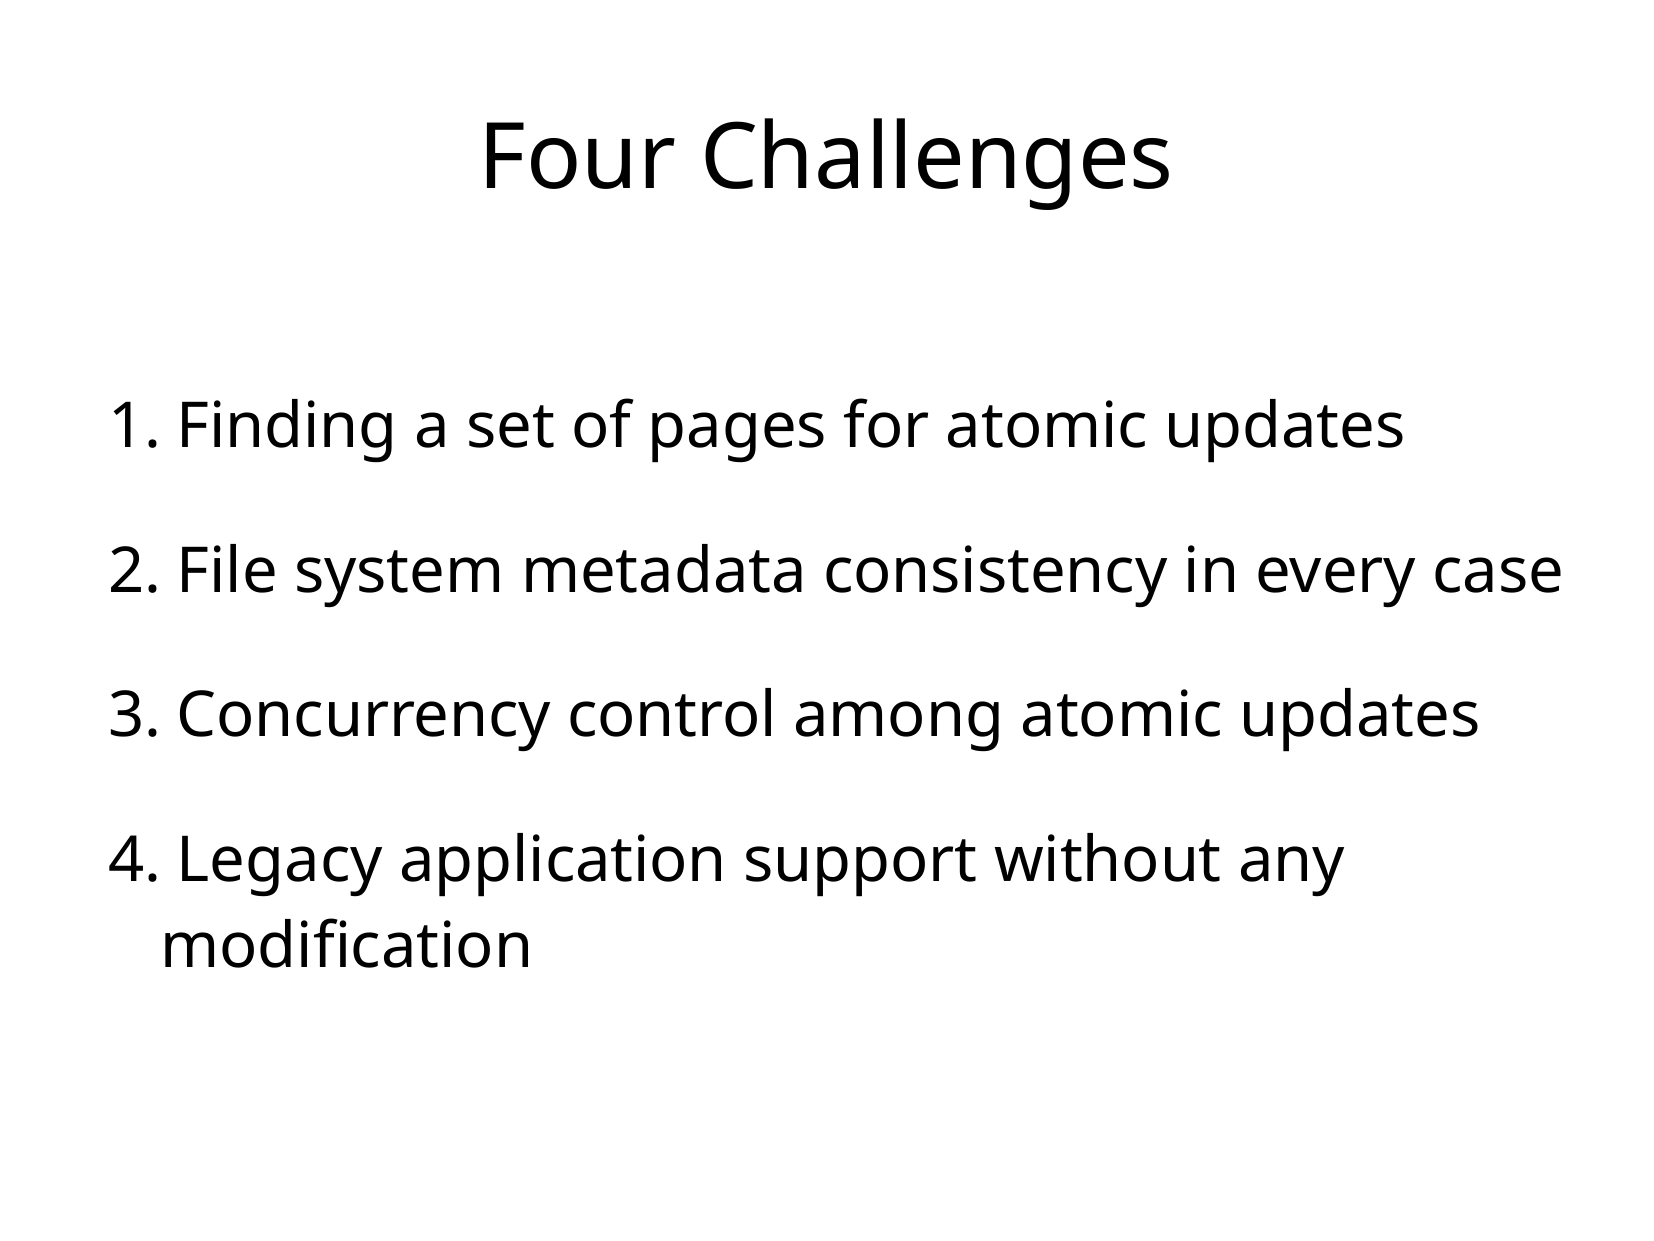

# Four Challenges
 Finding a set of pages for atomic updates
 File system metadata consistency in every case
 Concurrency control among atomic updates
 Legacy application support without any modification